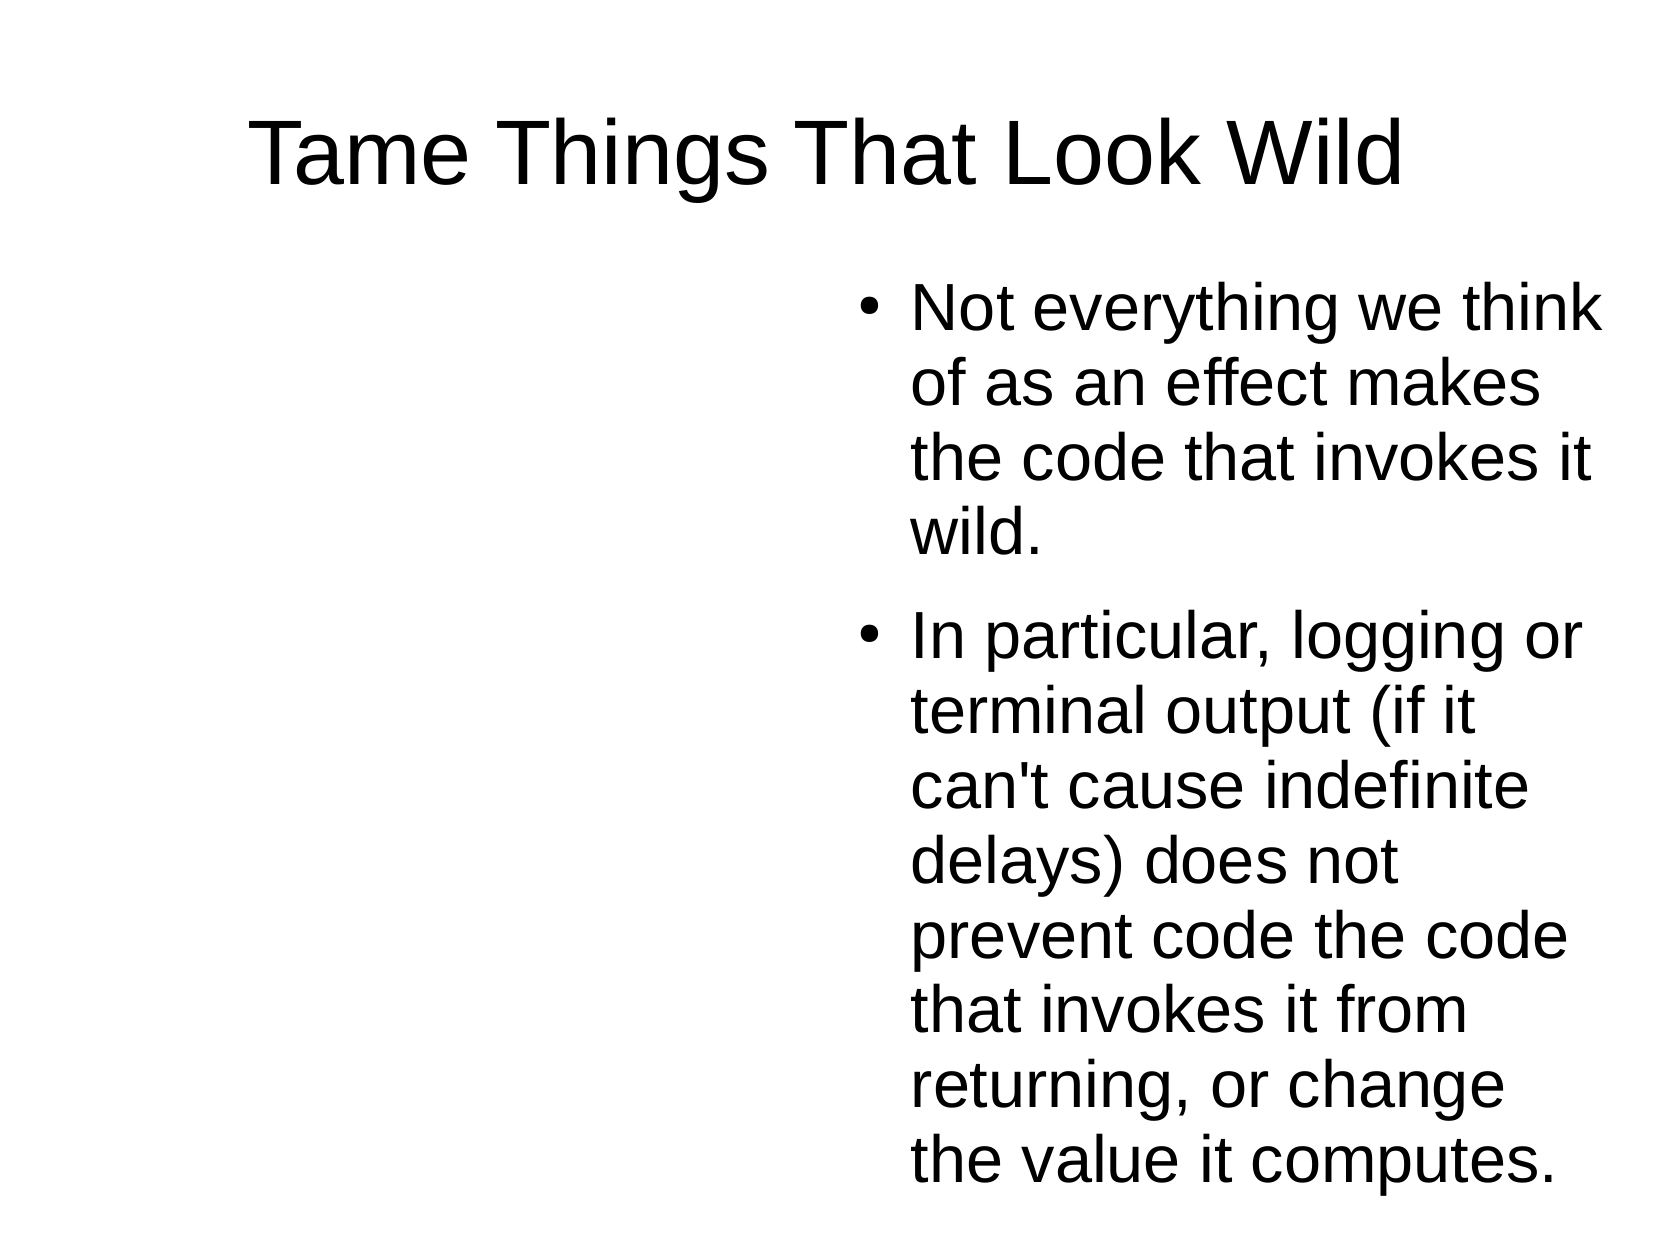

# Tame Things That Look Wild
Not everything we think of as an effect makes the code that invokes it wild.
In particular, logging or terminal output (if it can't cause indefinite delays) does not prevent code the code that invokes it from returning, or change the value it computes.